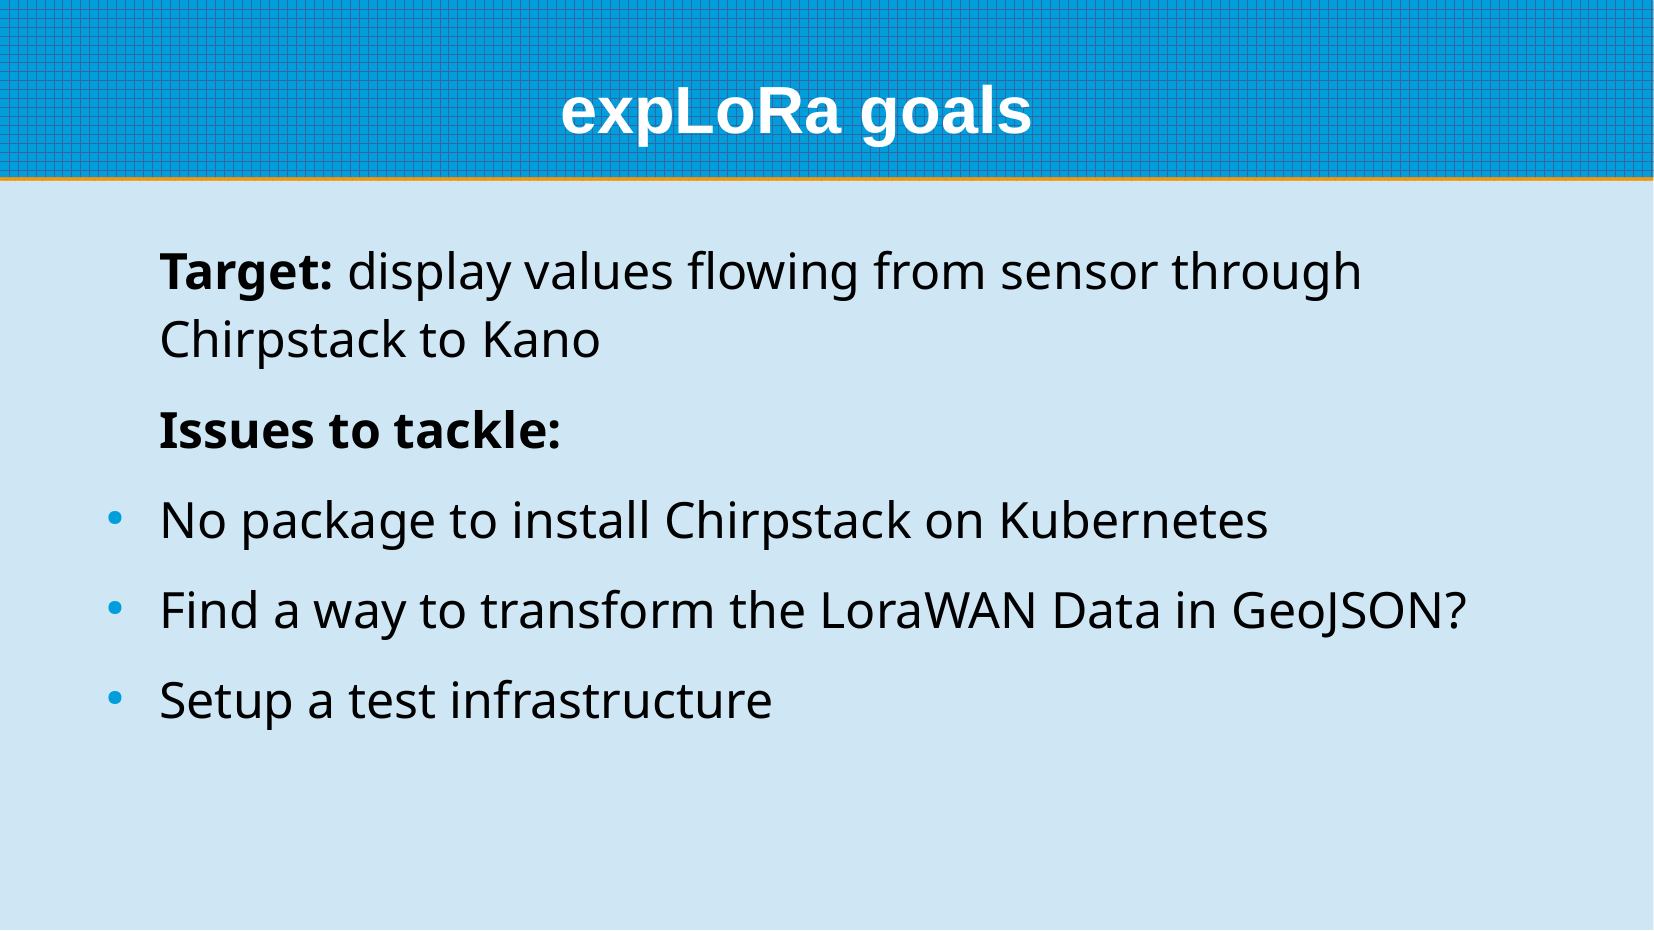

# expLoRa goals
Target: display values flowing from sensor through Chirpstack to Kano
Issues to tackle:
No package to install Chirpstack on Kubernetes
Find a way to transform the LoraWAN Data in GeoJSON?
Setup a test infrastructure